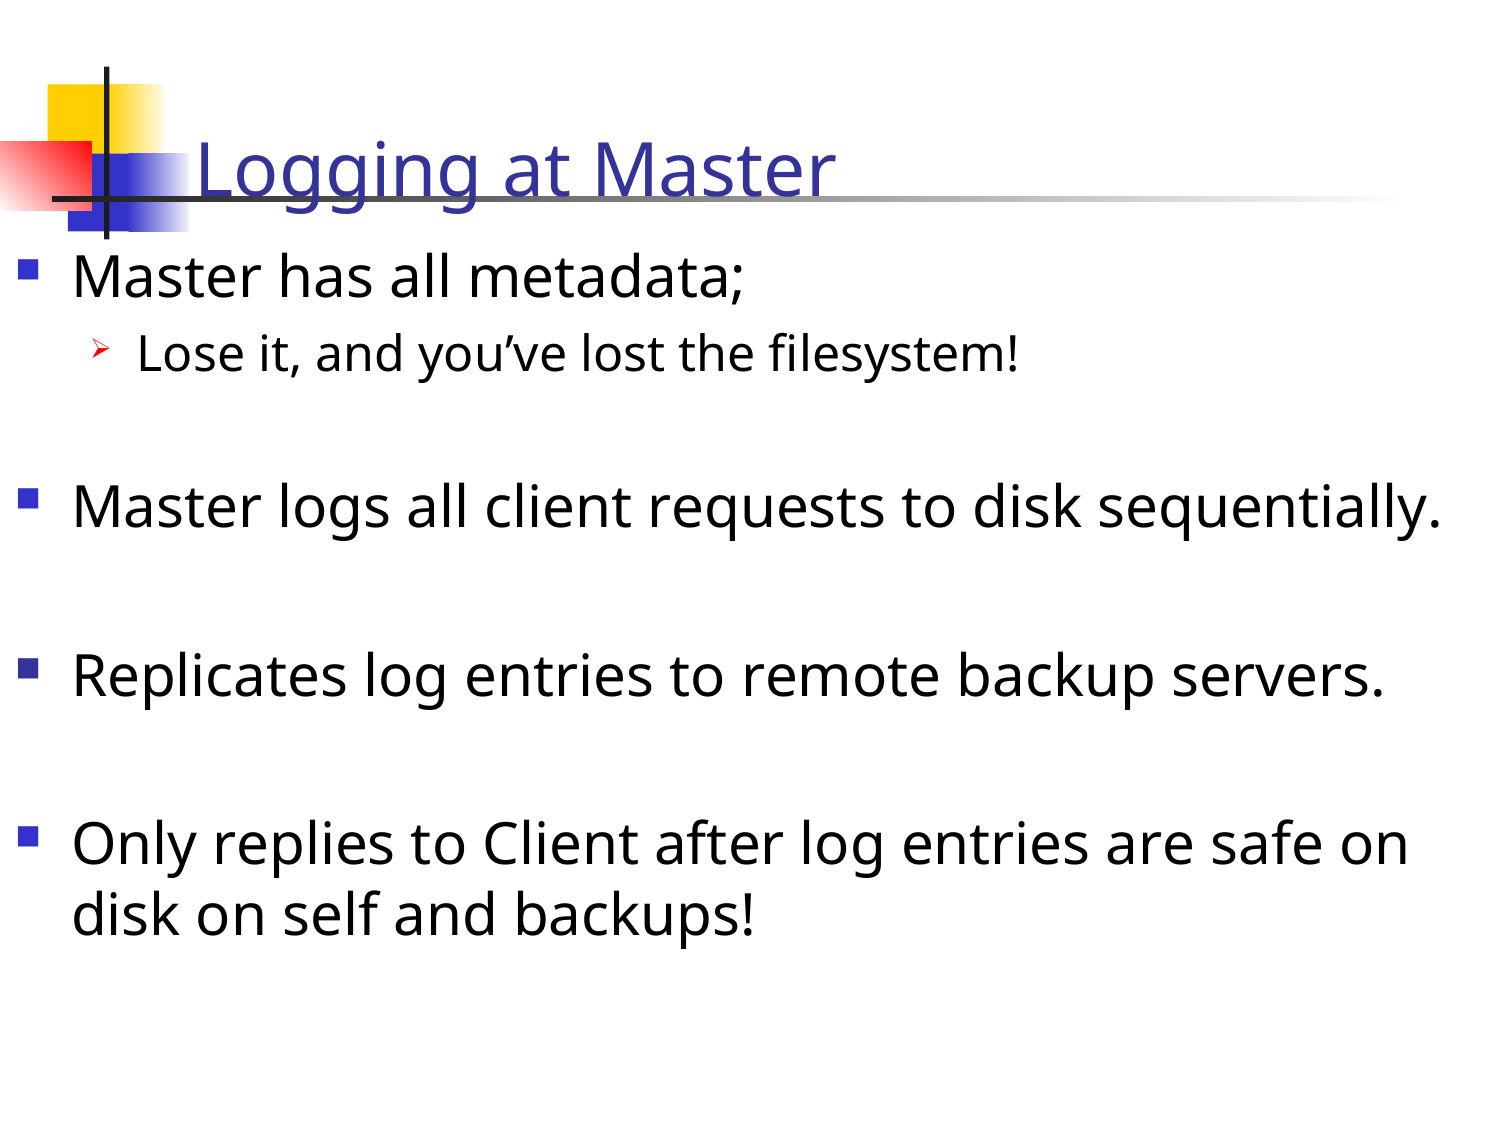

Logging at Master
Master has all metadata;
Lose it, and you’ve lost the filesystem!
Master logs all client requests to disk sequentially.
Replicates log entries to remote backup servers.
Only replies to Client after log entries are safe on disk on self and backups!